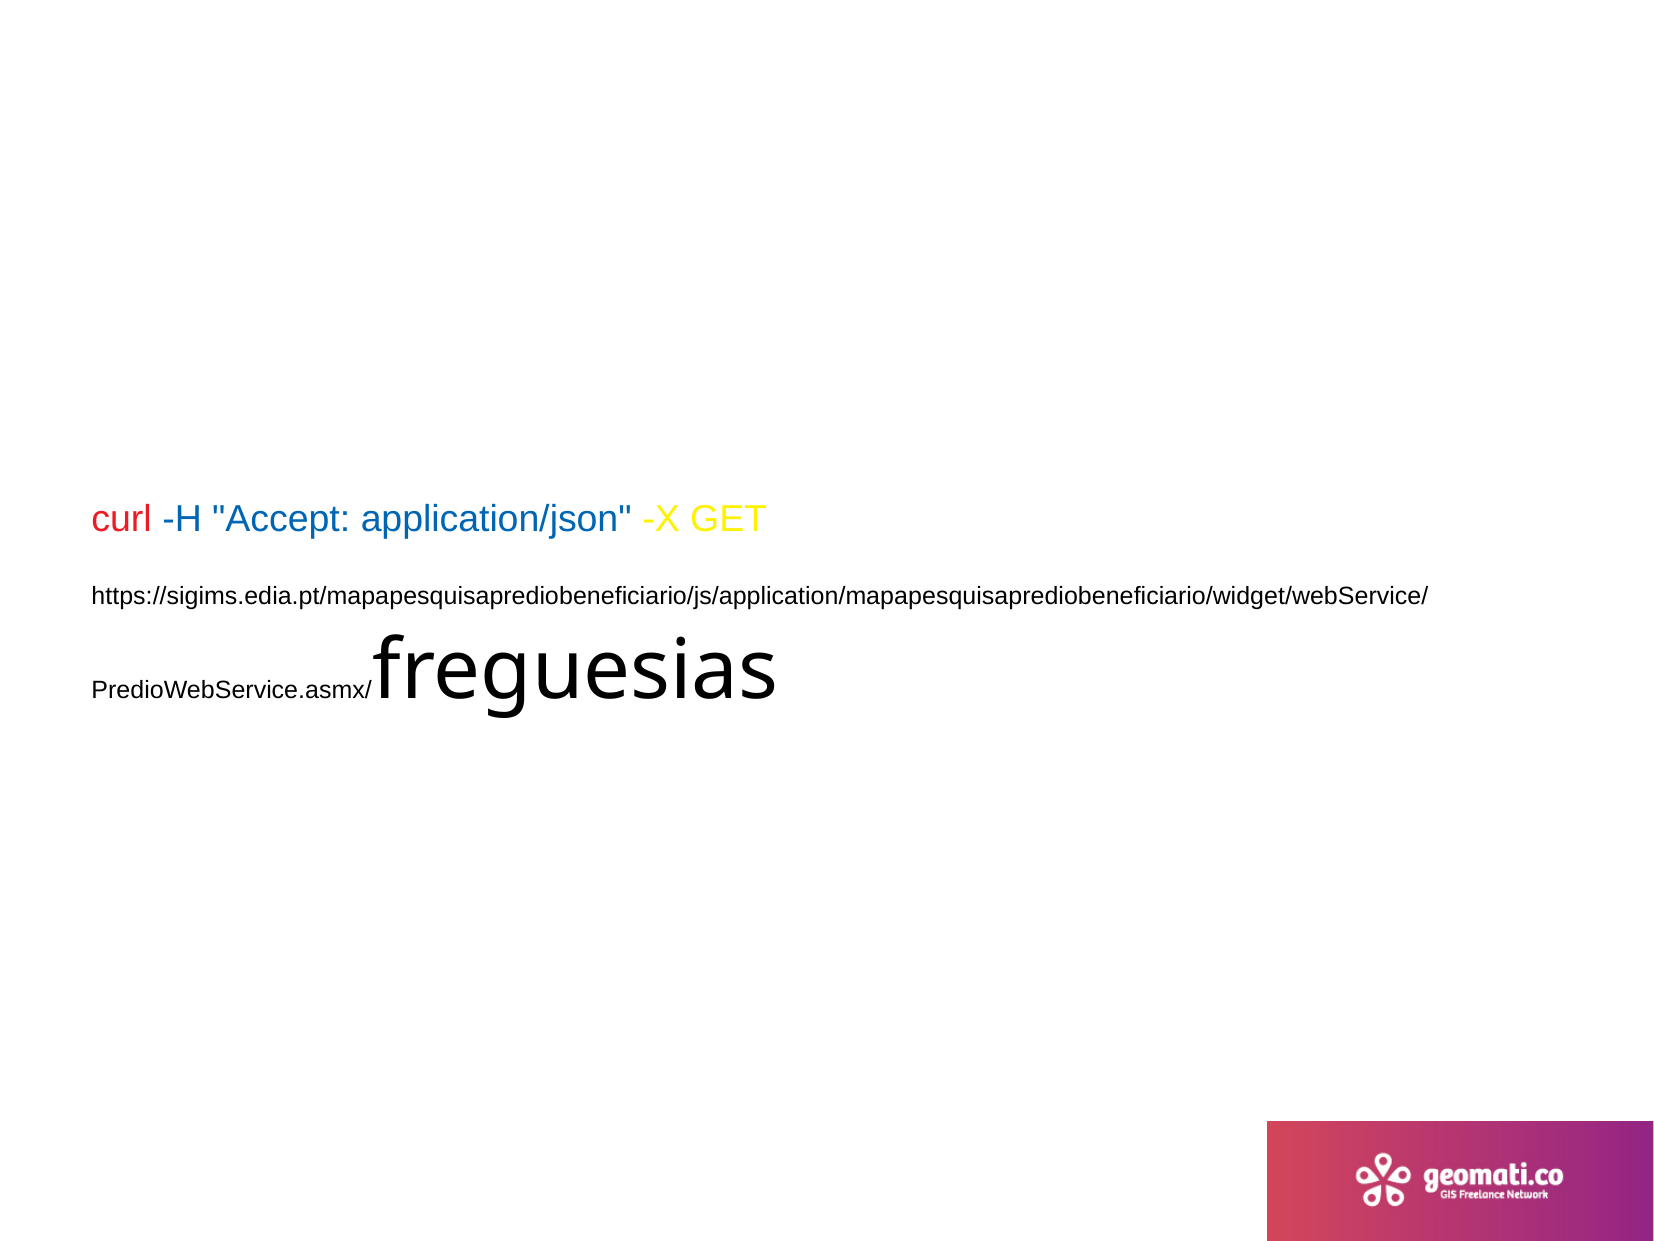

curl -H "Accept: application/json" -X GET
https://sigims.edia.pt/mapapesquisaprediobeneficiario/js/application/mapapesquisaprediobeneficiario/widget/webService/PredioWebService.asmx/freguesias